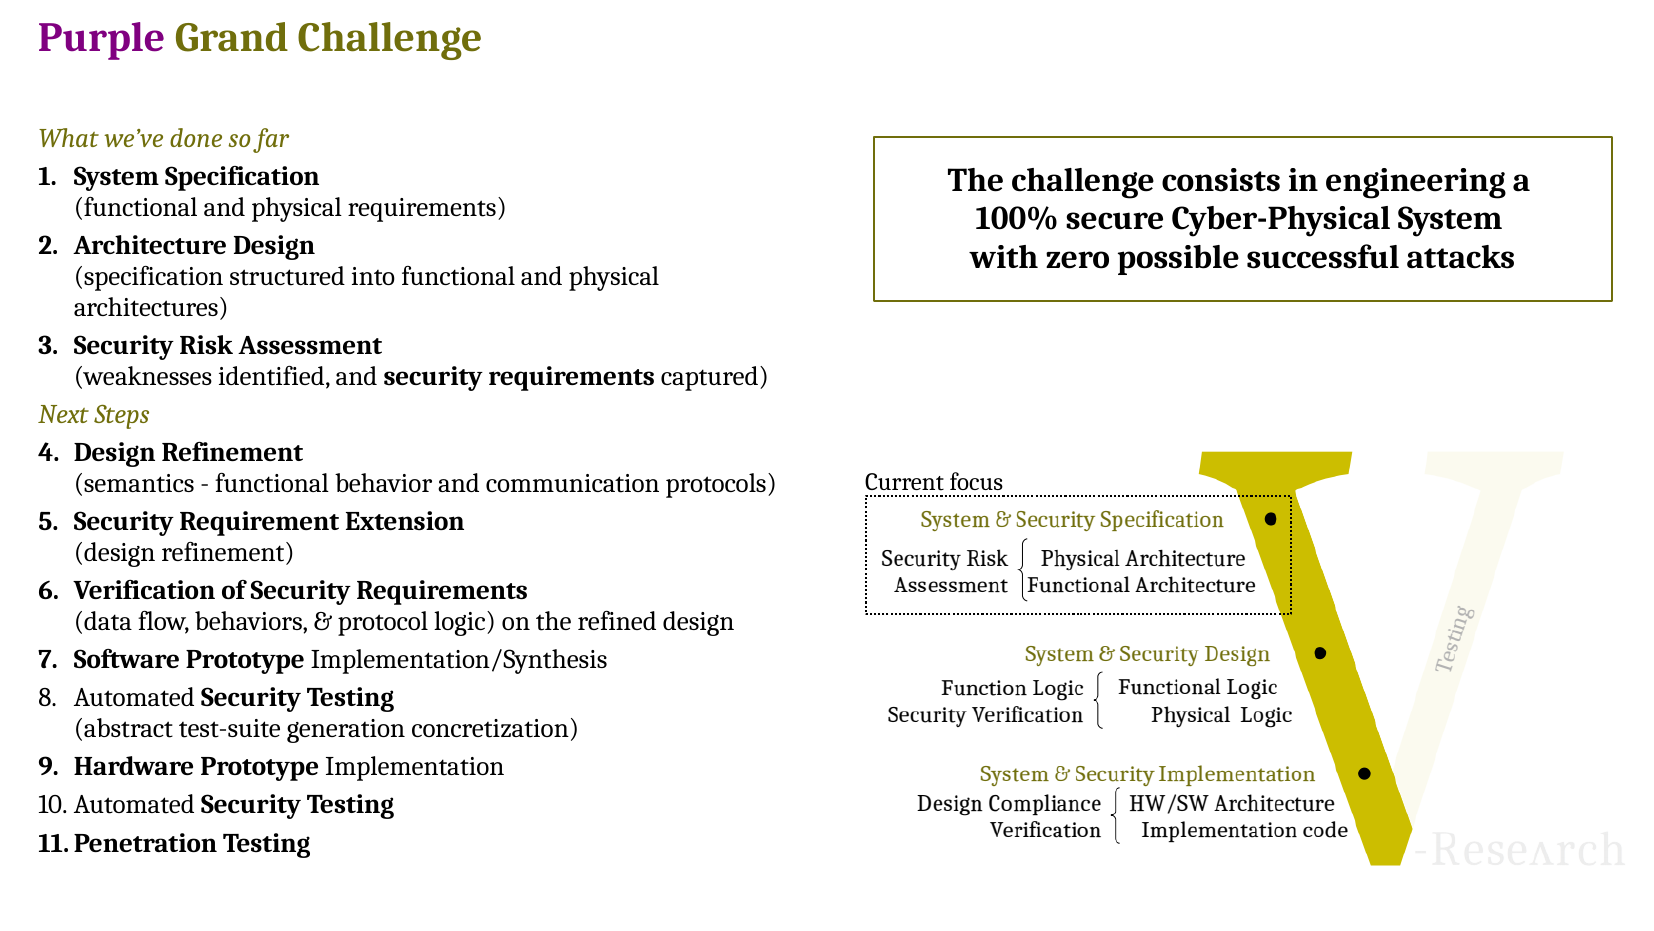

Purple Grand Challenge
What we’ve done so far
System Specification
(functional and physical requirements)
Architecture Design
(specification structured into functional and physical architectures)
Security Risk Assessment
(weaknesses identified, and security requirements captured)
Next Steps
Design Refinement
(semantics - functional behavior and communication protocols)
Security Requirement Extension
(design refinement)
Verification of Security Requirements
(data flow, behaviors, & protocol logic) on the refined design
Software Prototype Implementation/Synthesis
Automated Security Testing
(abstract test-suite generation concretization)
Hardware Prototype Implementation
Automated Security Testing
Penetration Testing
The challenge consists in engineering a
100% secure Cyber-Physical System
with zero possible successful attacks
Current focus